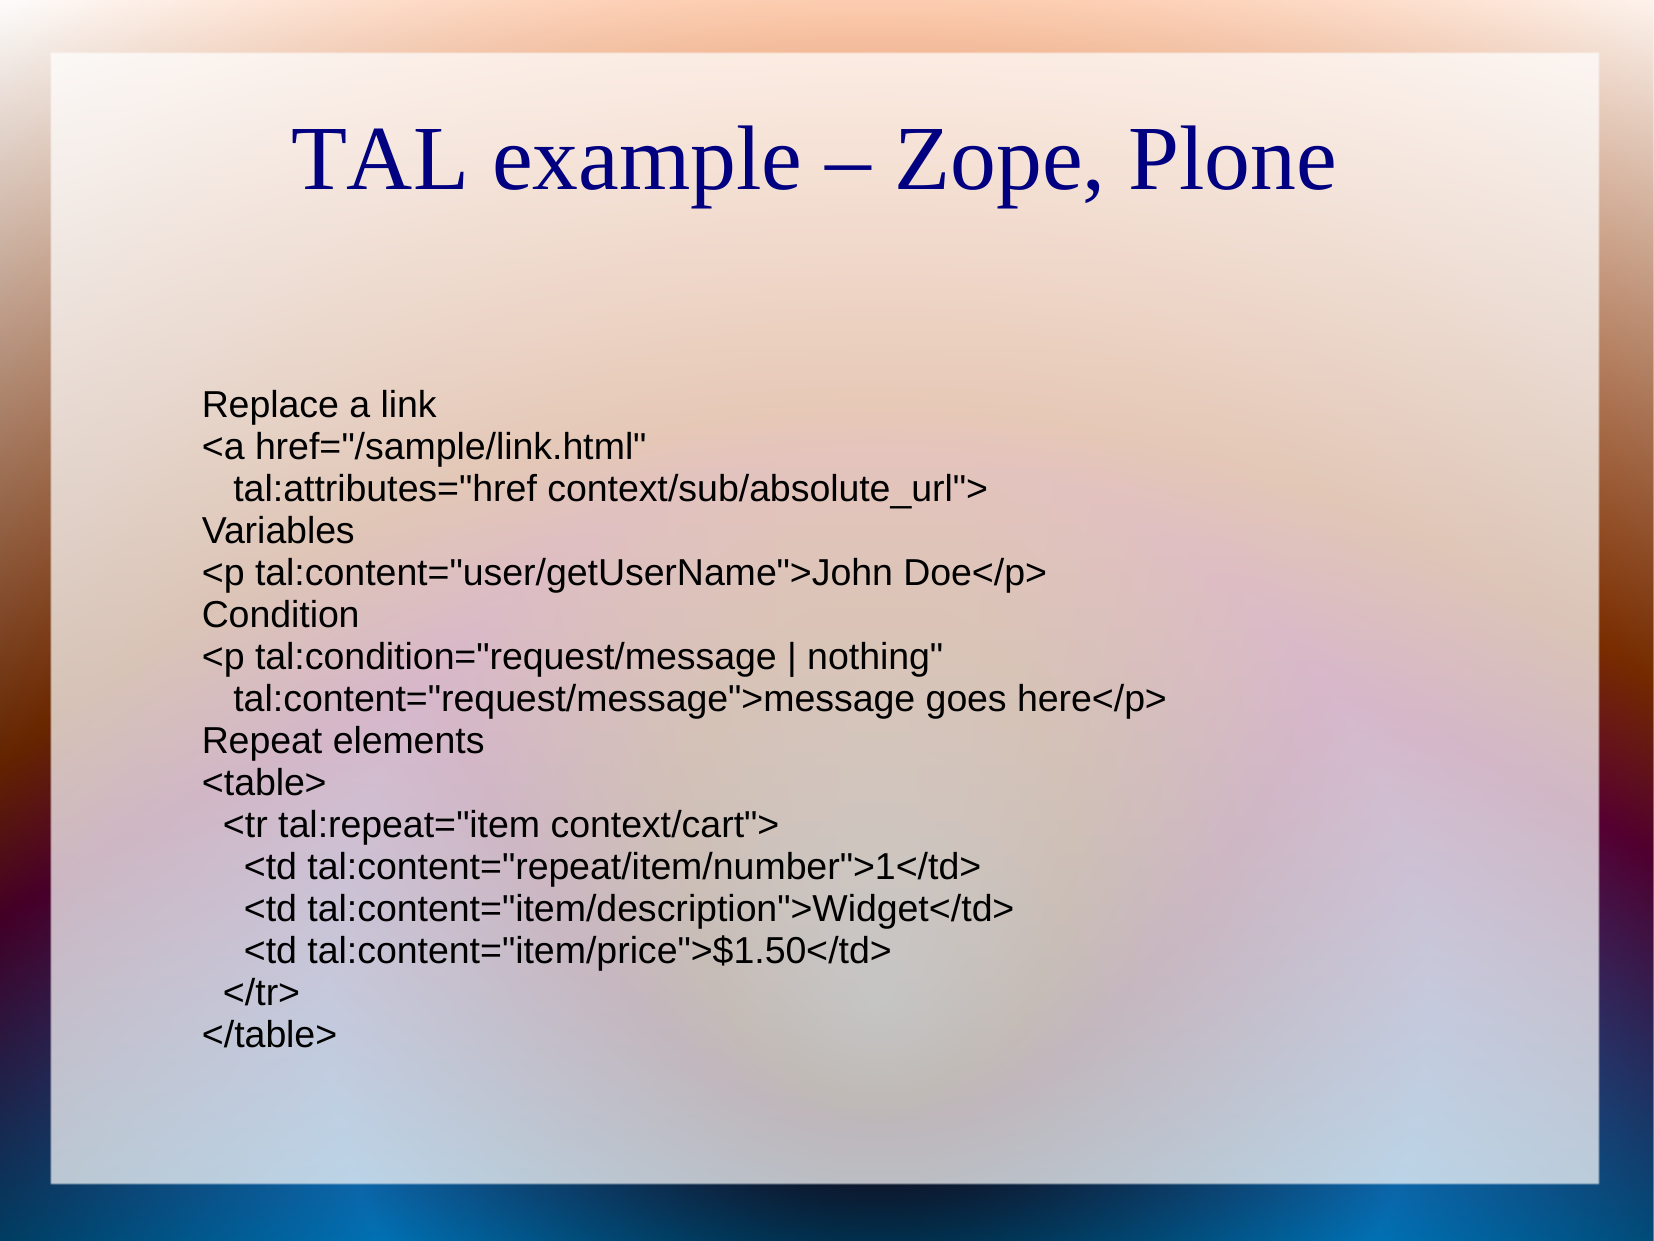

# TAL example – Zope, Plone
Replace a link
<a href="/sample/link.html"
 tal:attributes="href context/sub/absolute_url">
Variables
<p tal:content="user/getUserName">John Doe</p>
Condition
<p tal:condition="request/message | nothing"
 tal:content="request/message">message goes here</p>
Repeat elements
<table>
 <tr tal:repeat="item context/cart">
 <td tal:content="repeat/item/number">1</td>
 <td tal:content="item/description">Widget</td>
 <td tal:content="item/price">$1.50</td>
 </tr>
</table>